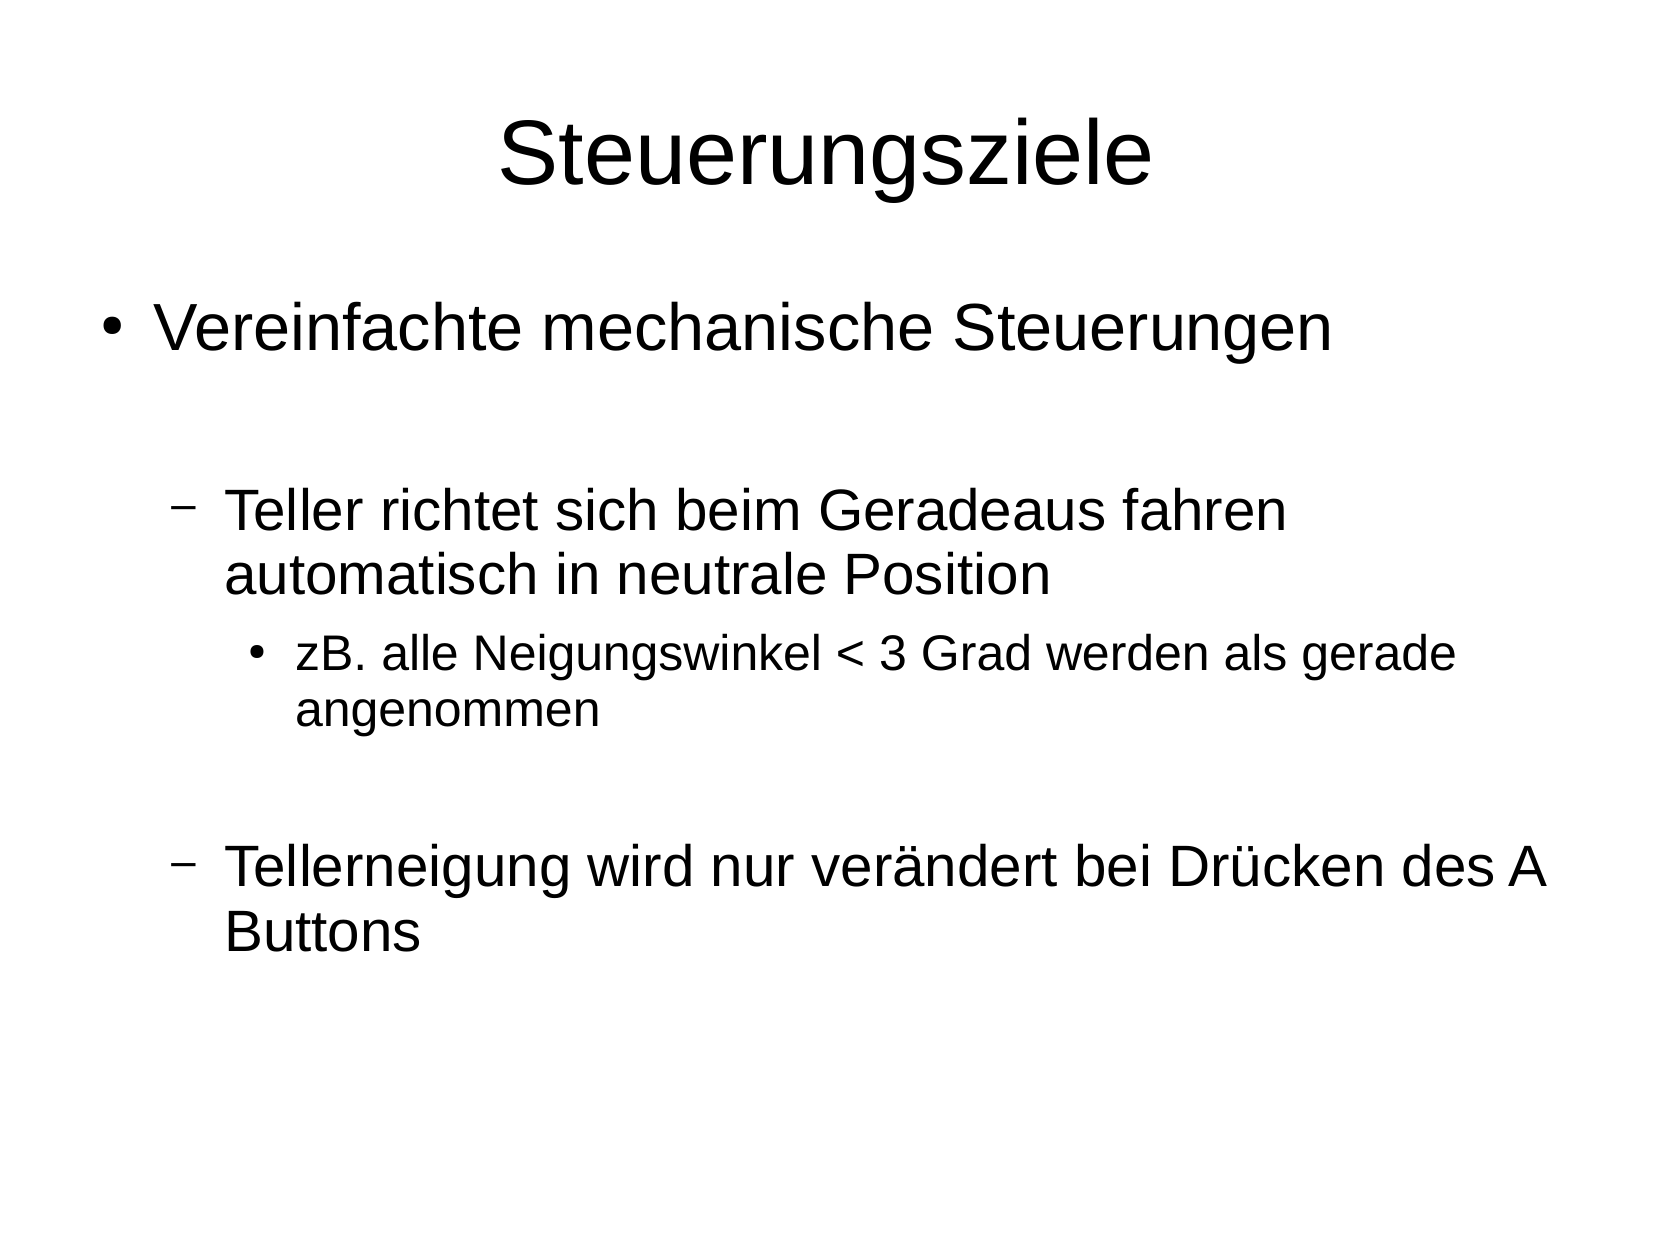

# Steuerungsziele
Vereinfachte mechanische Steuerungen
Teller richtet sich beim Geradeaus fahren automatisch in neutrale Position
zB. alle Neigungswinkel < 3 Grad werden als gerade angenommen
Tellerneigung wird nur verändert bei Drücken des A Buttons